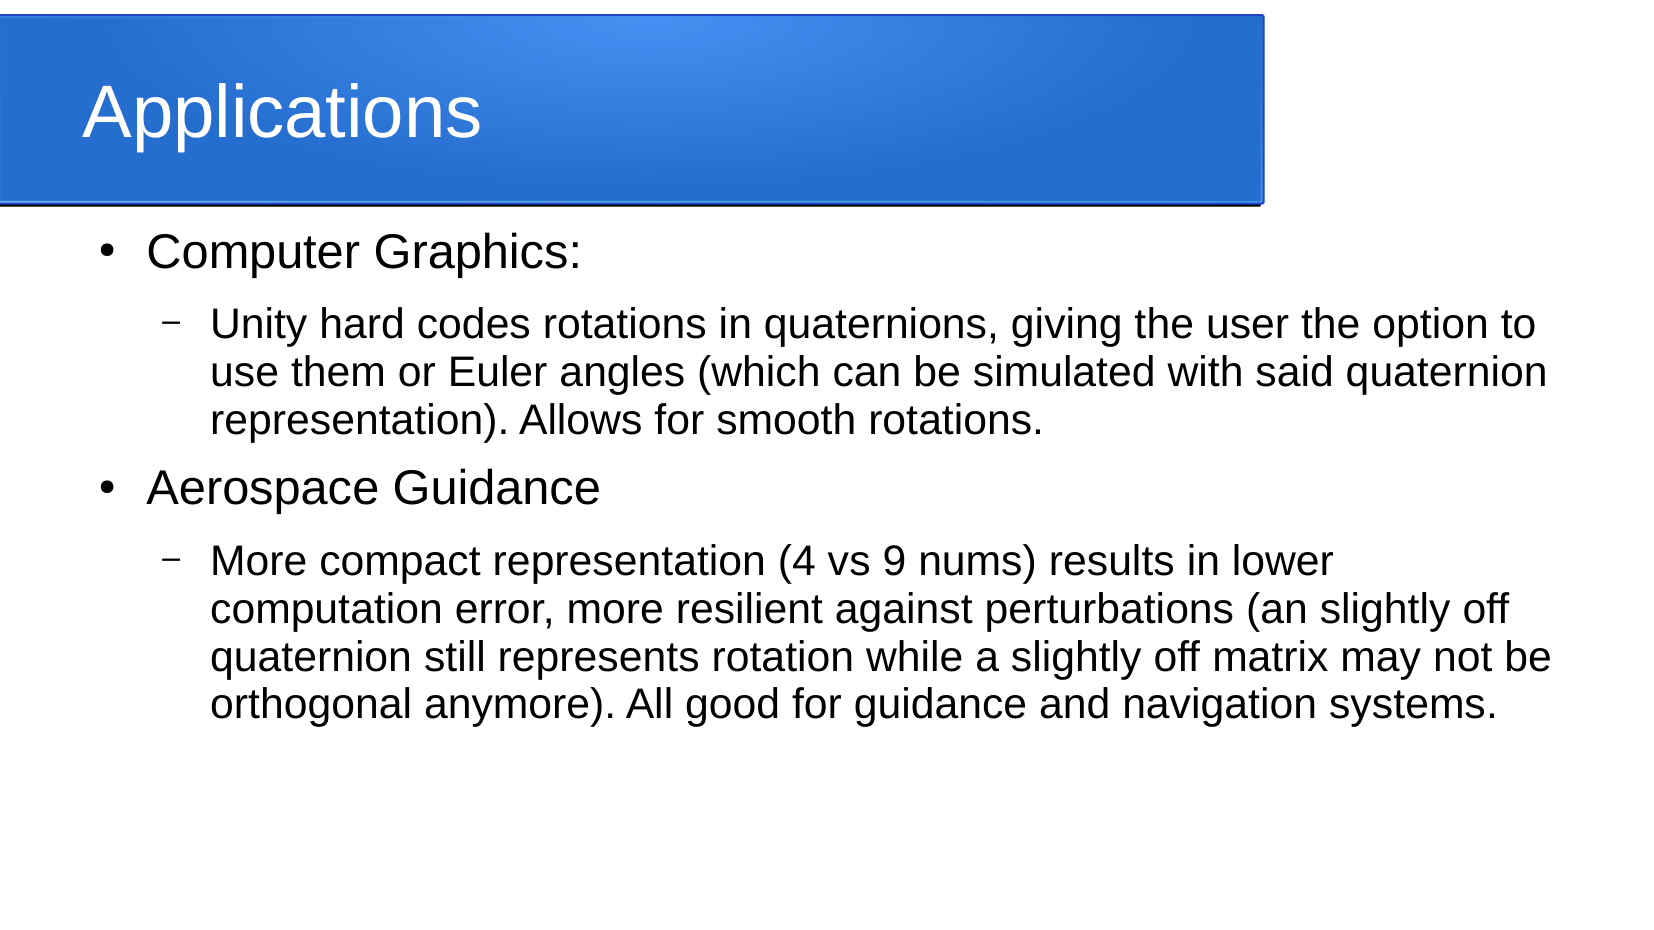

# Applications
Computer Graphics:
Unity hard codes rotations in quaternions, giving the user the option to use them or Euler angles (which can be simulated with said quaternion representation). Allows for smooth rotations.
Aerospace Guidance
More compact representation (4 vs 9 nums) results in lower computation error, more resilient against perturbations (an slightly off quaternion still represents rotation while a slightly off matrix may not be orthogonal anymore). All good for guidance and navigation systems.